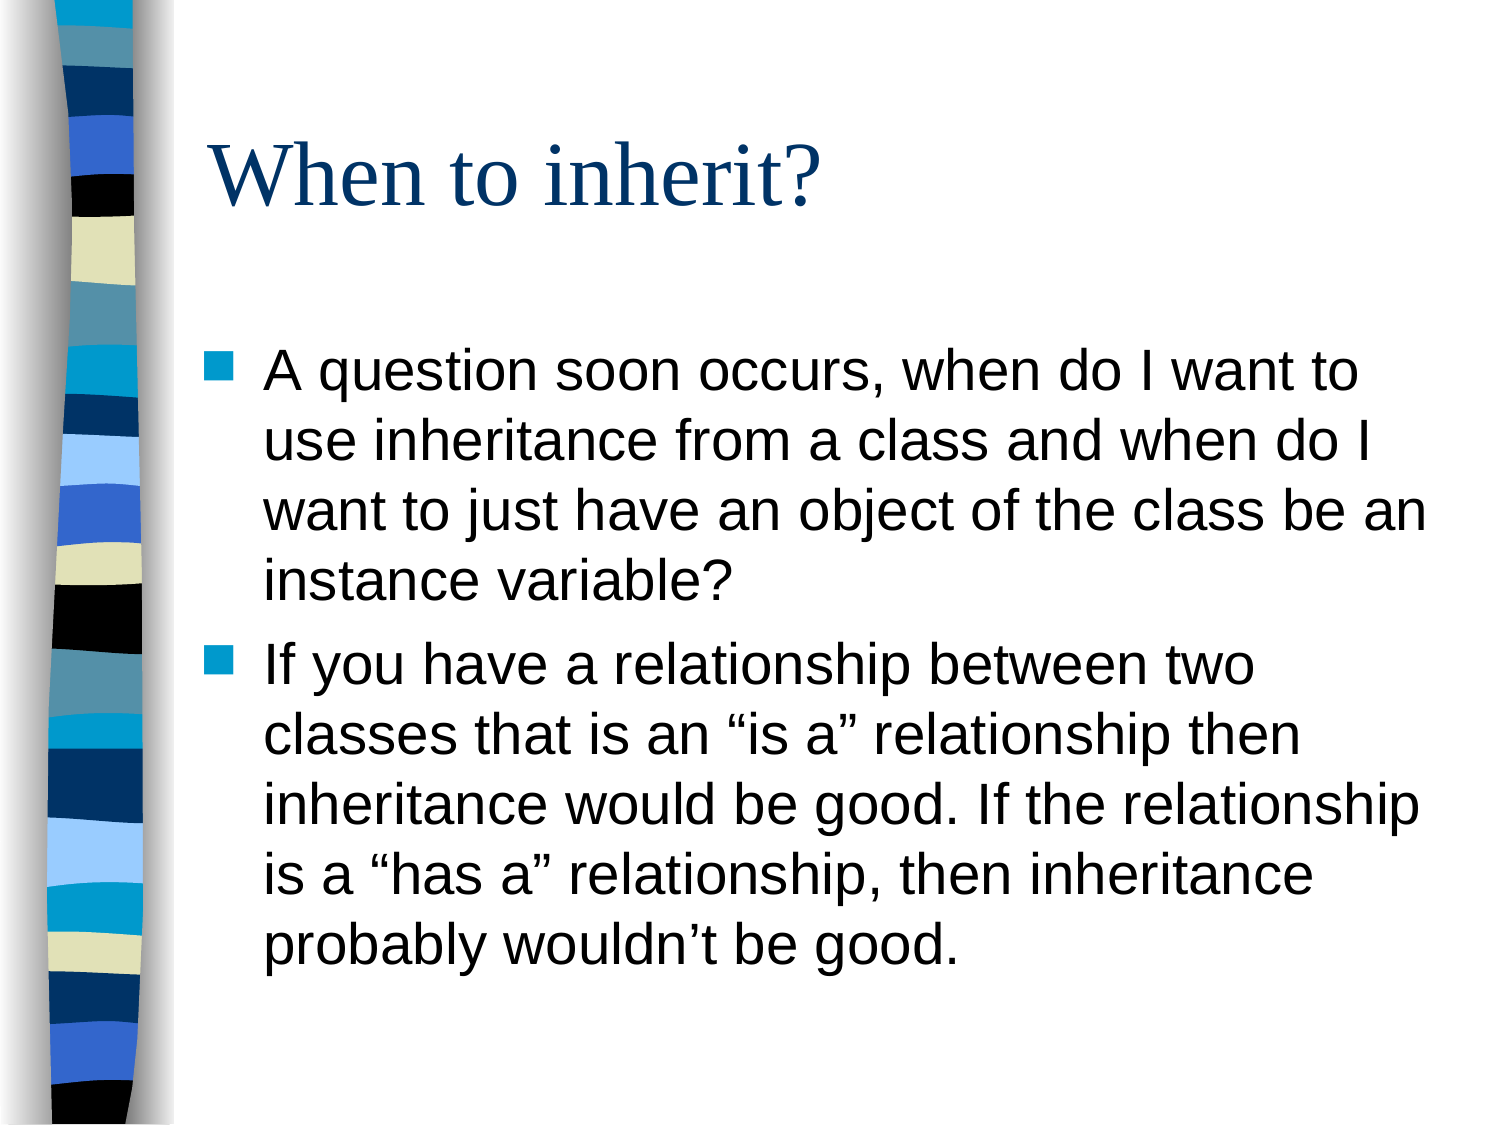

# When to inherit?
A question soon occurs, when do I want to use inheritance from a class and when do I want to just have an object of the class be an instance variable?
If you have a relationship between two classes that is an “is a” relationship then inheritance would be good. If the relationship is a “has a” relationship, then inheritance probably wouldn’t be good.